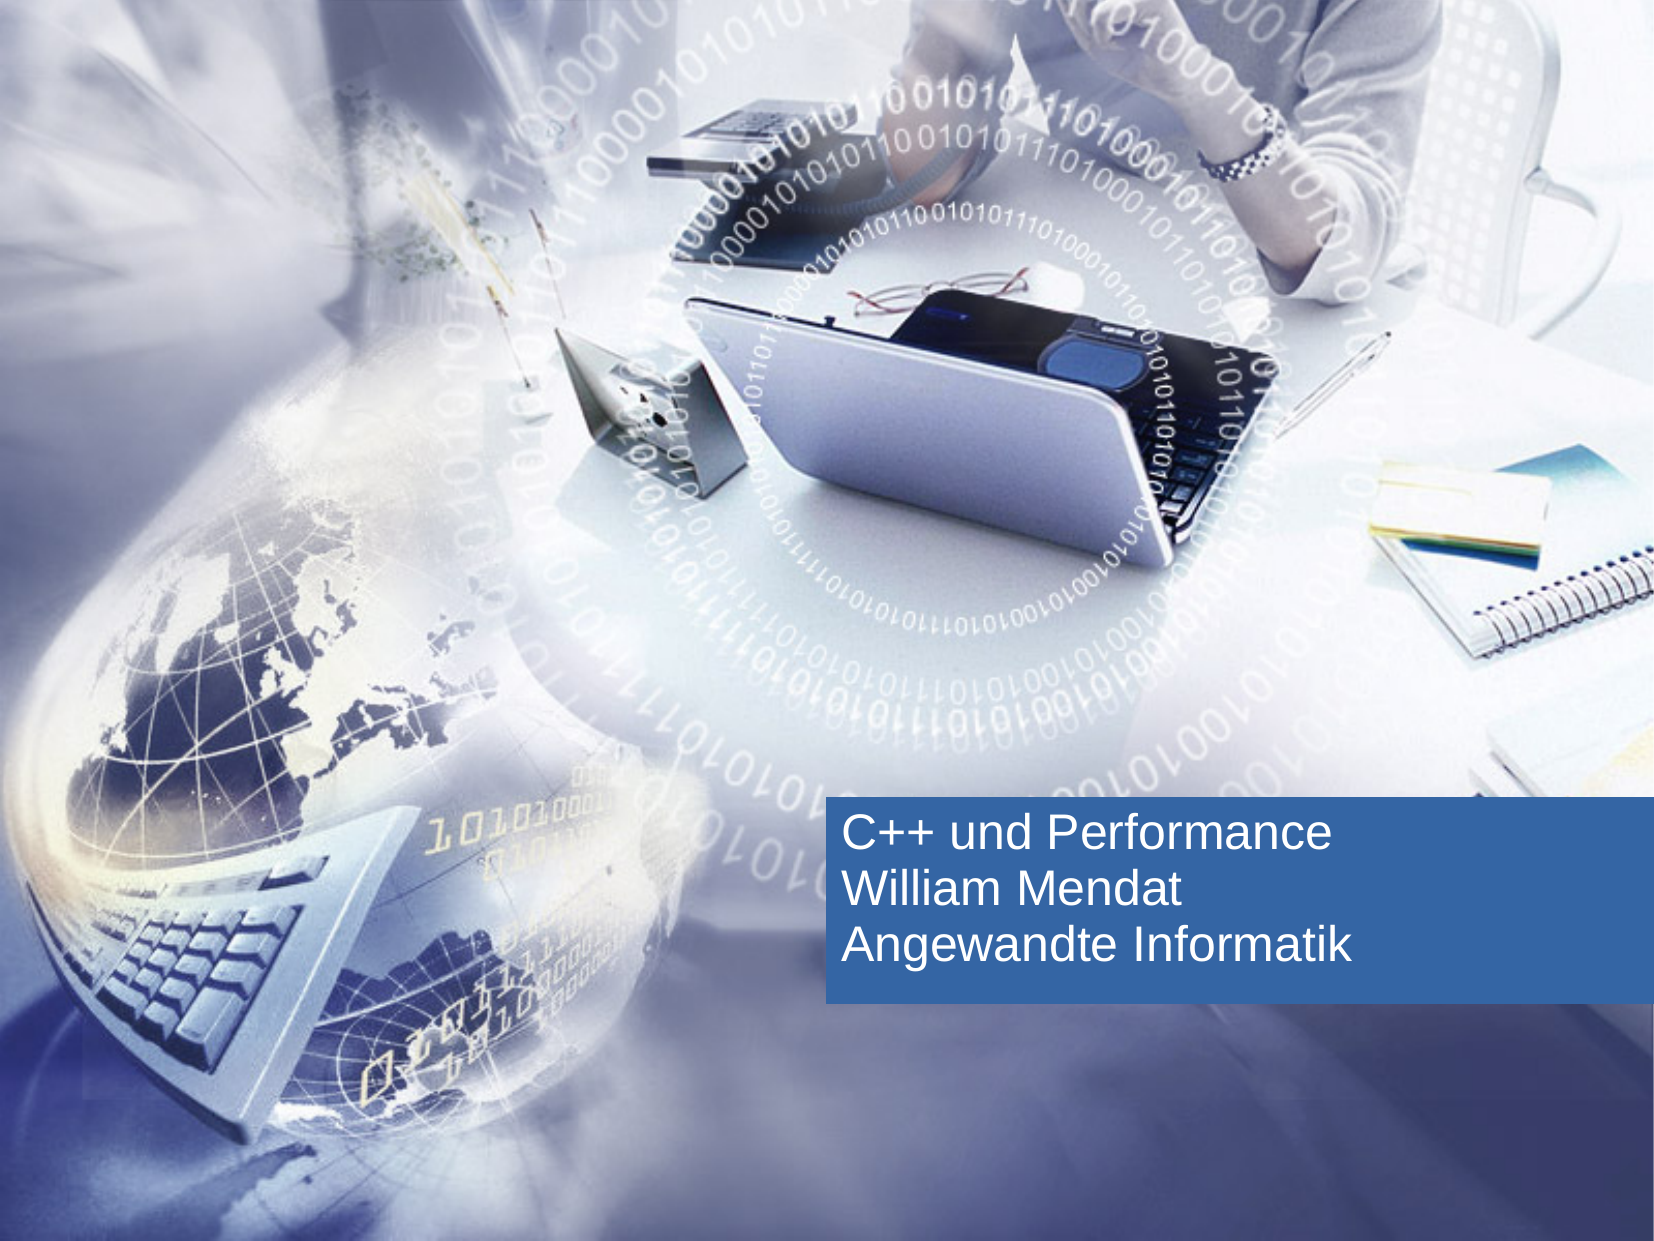

C++ und Performance
William Mendat
Angewandte Informatik